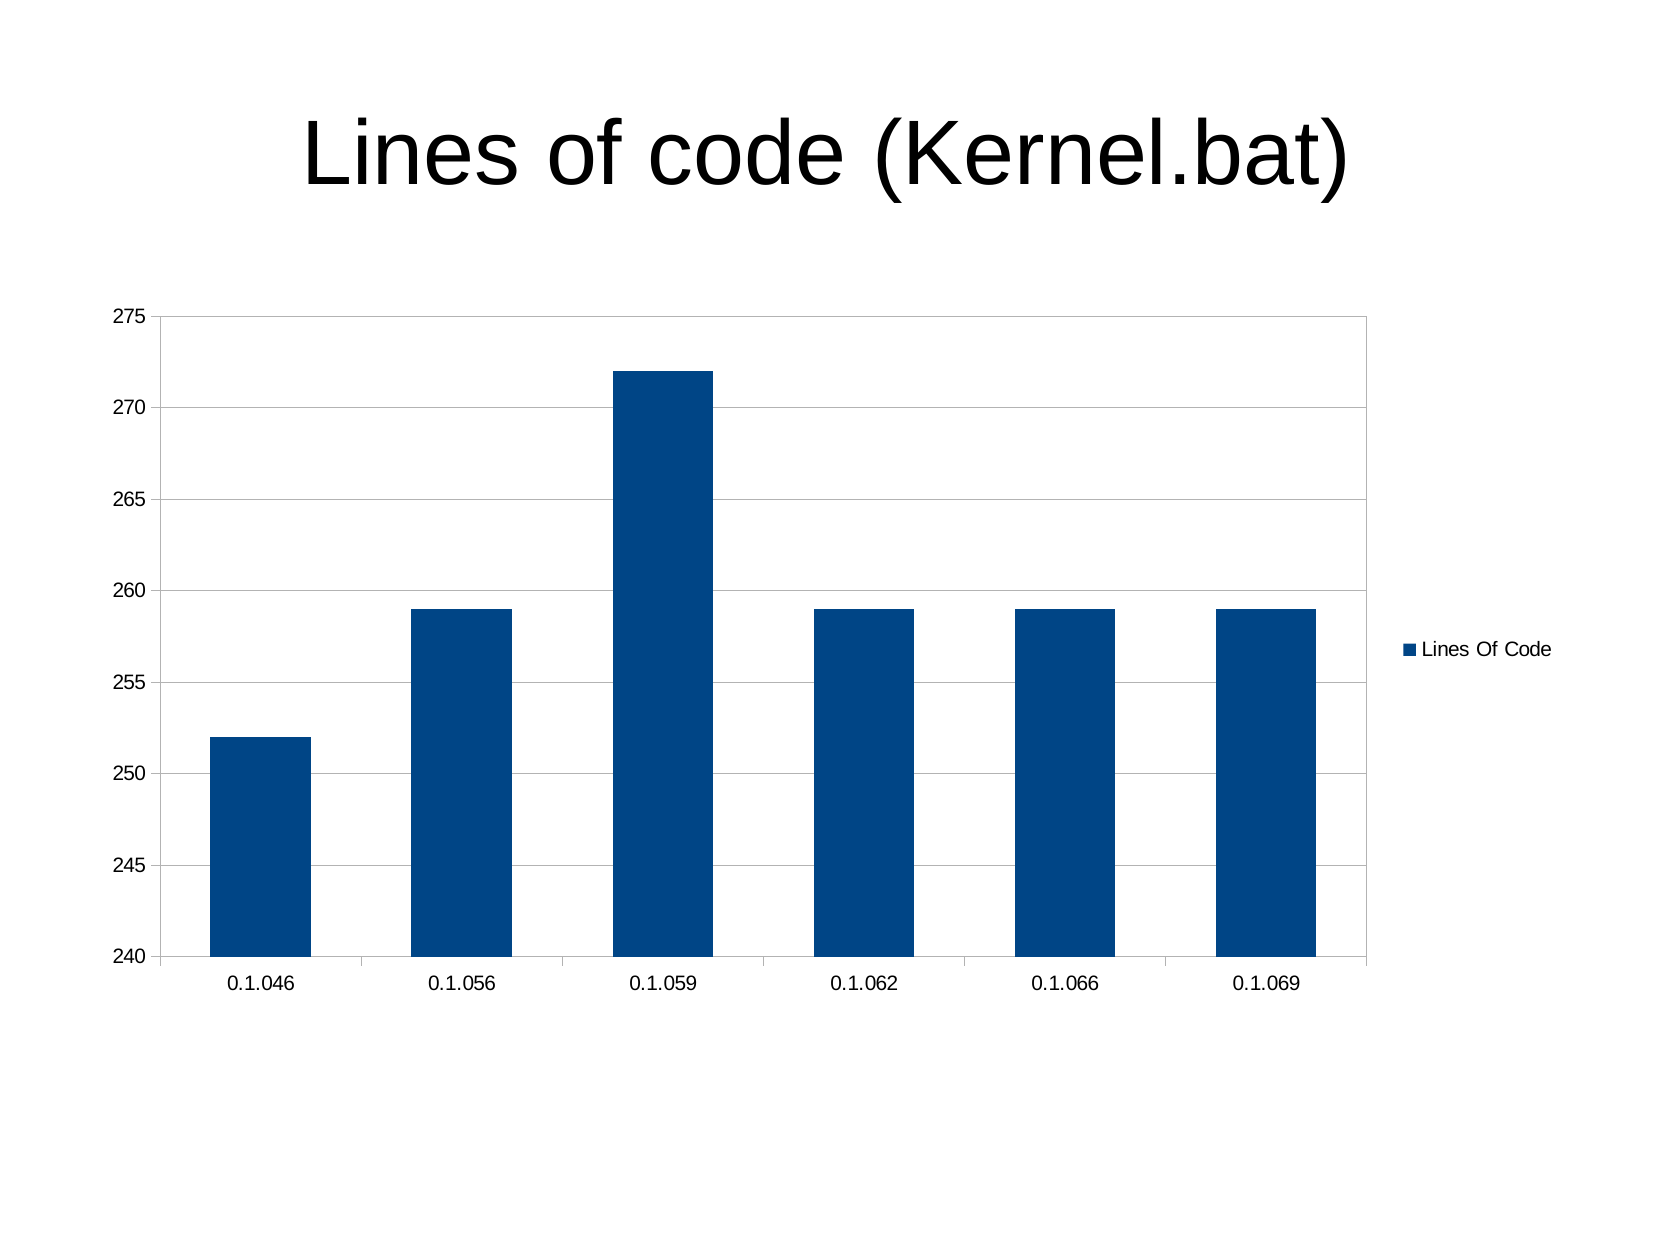

# Lines of code (Kernel.bat)
### Chart
| Category | Lines Of Code |
|---|---|
| 0.1.046 | 252.0 |
| 0.1.056 | 259.0 |
| 0.1.059 | 272.0 |
| 0.1.062 | 259.0 |
| 0.1.066 | 259.0 |
| 0.1.069 | 259.0 |